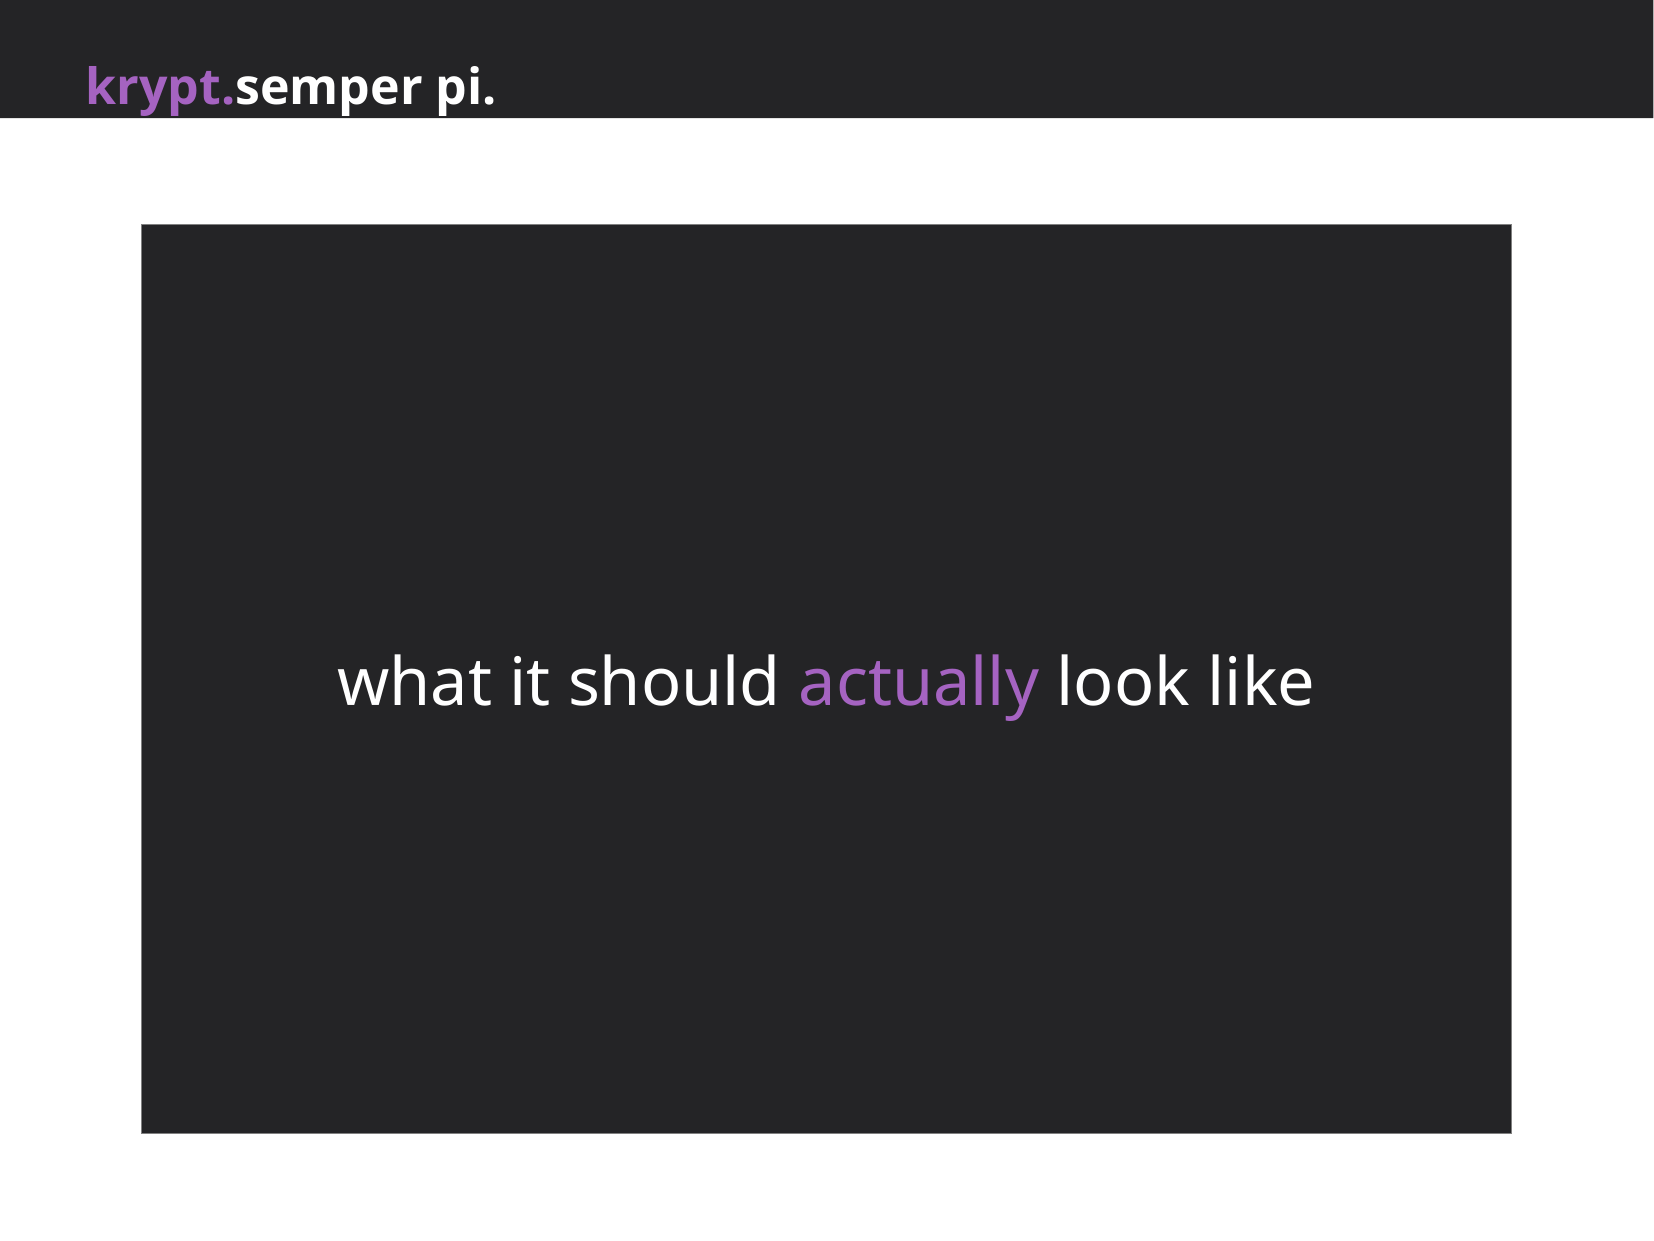

krypt.semper pi.
what it should actually look like
krypt first of all is a framework